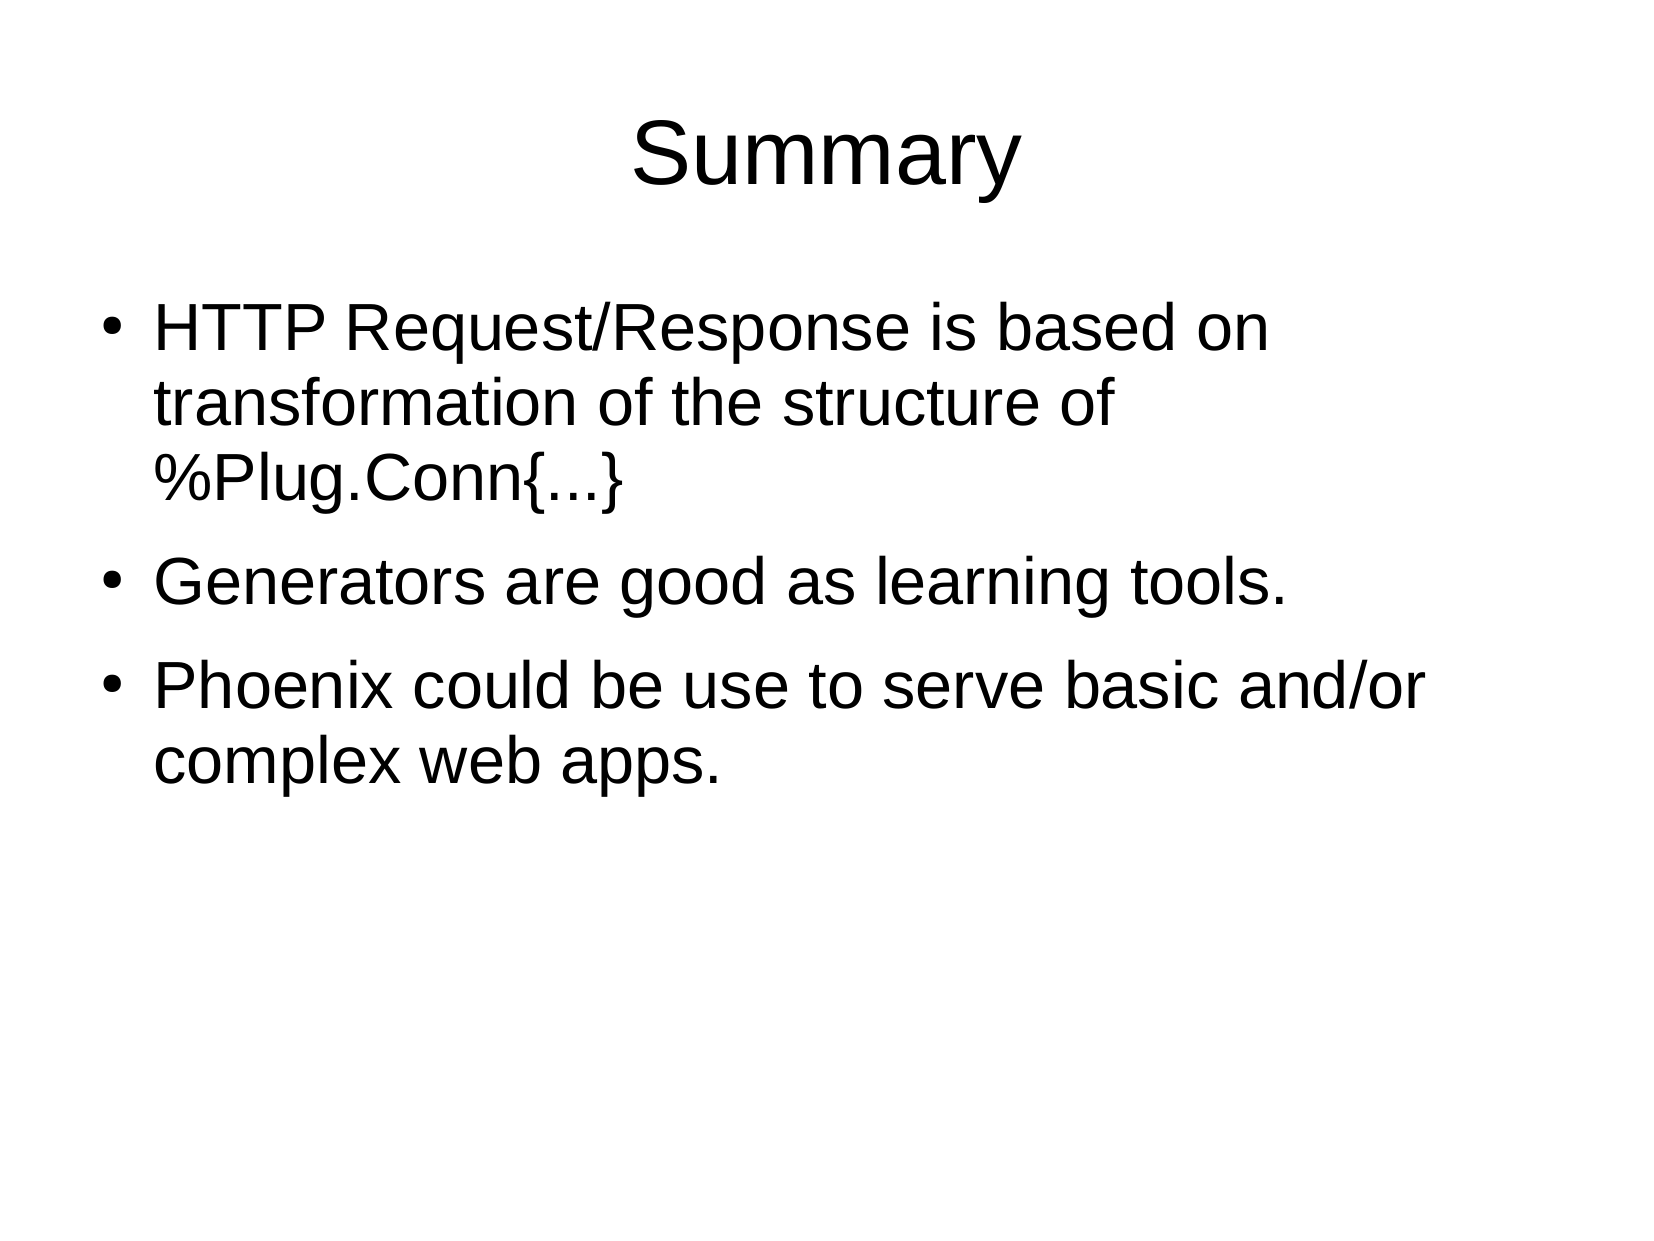

# Summary
HTTP Request/Response is based on transformation of the structure of %Plug.Conn{...}
Generators are good as learning tools.
Phoenix could be use to serve basic and/or complex web apps.